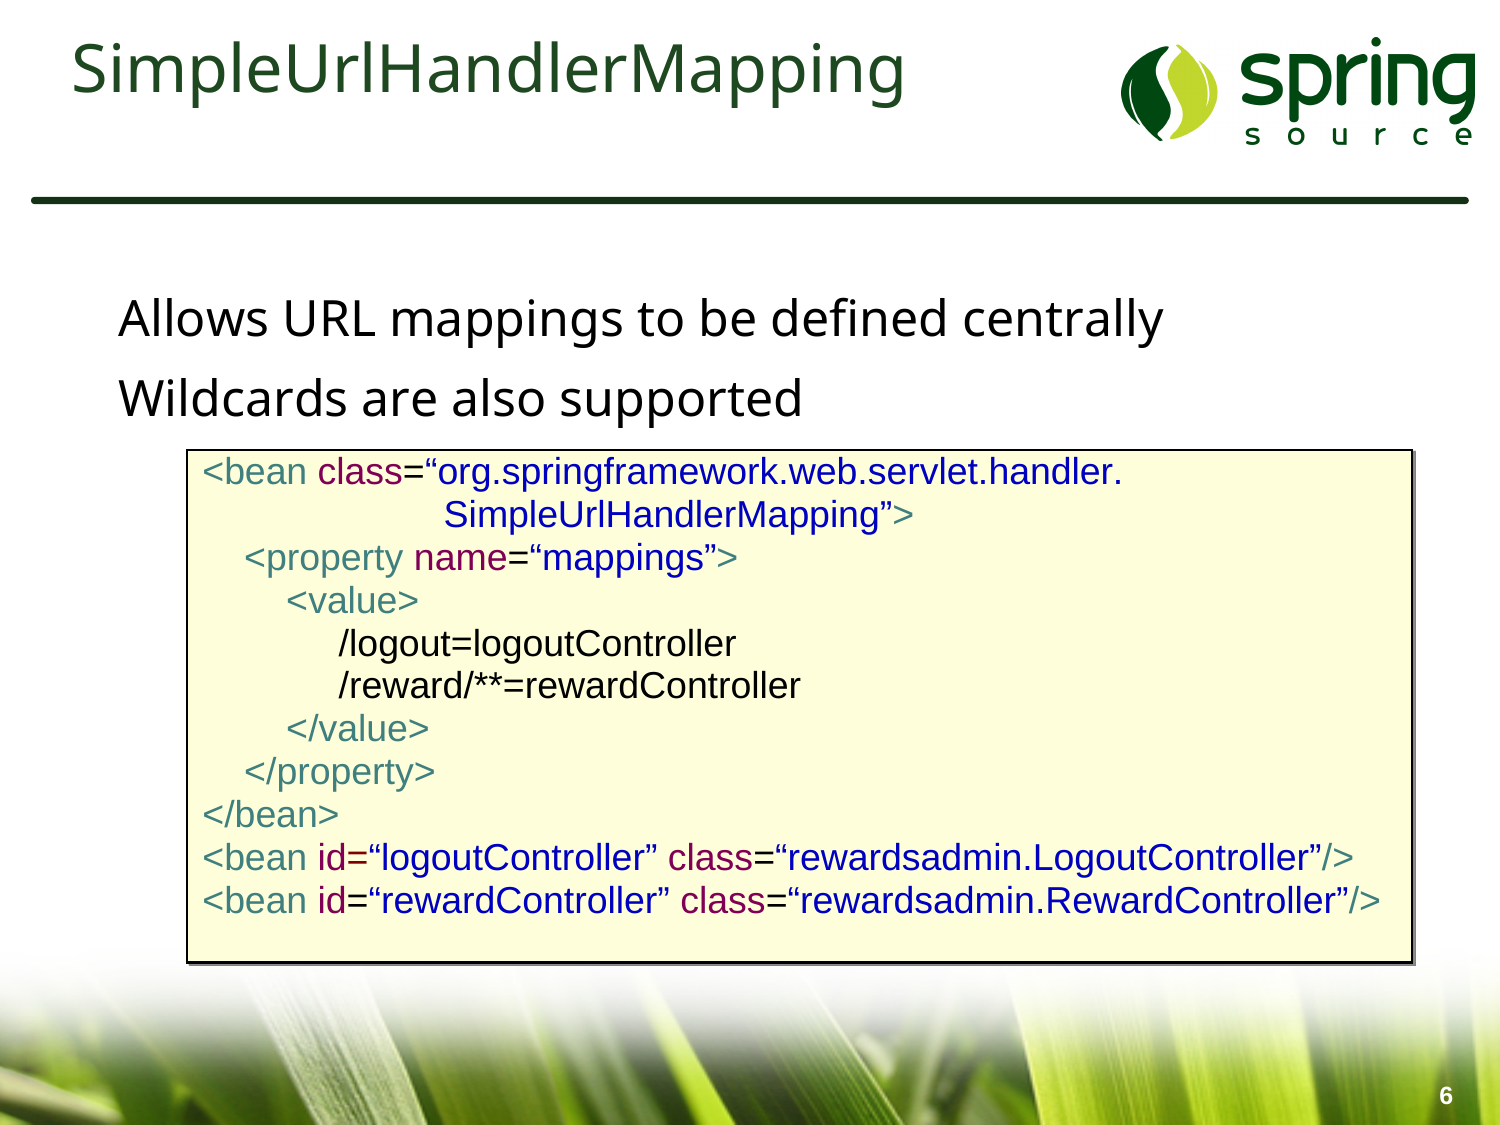

# SimpleUrlHandlerMapping
Allows URL mappings to be defined centrally
Wildcards are also supported
<bean class=“org.springframework.web.servlet.handler.
 SimpleUrlHandlerMapping”>
 <property name=“mappings”>
 <value>
 /logout=logoutController
 /reward/**=rewardController
 </value>
 </property>
</bean>
<bean id=“logoutController” class=“rewardsadmin.LogoutController”/>
<bean id=“rewardController” class=“rewardsadmin.RewardController”/>